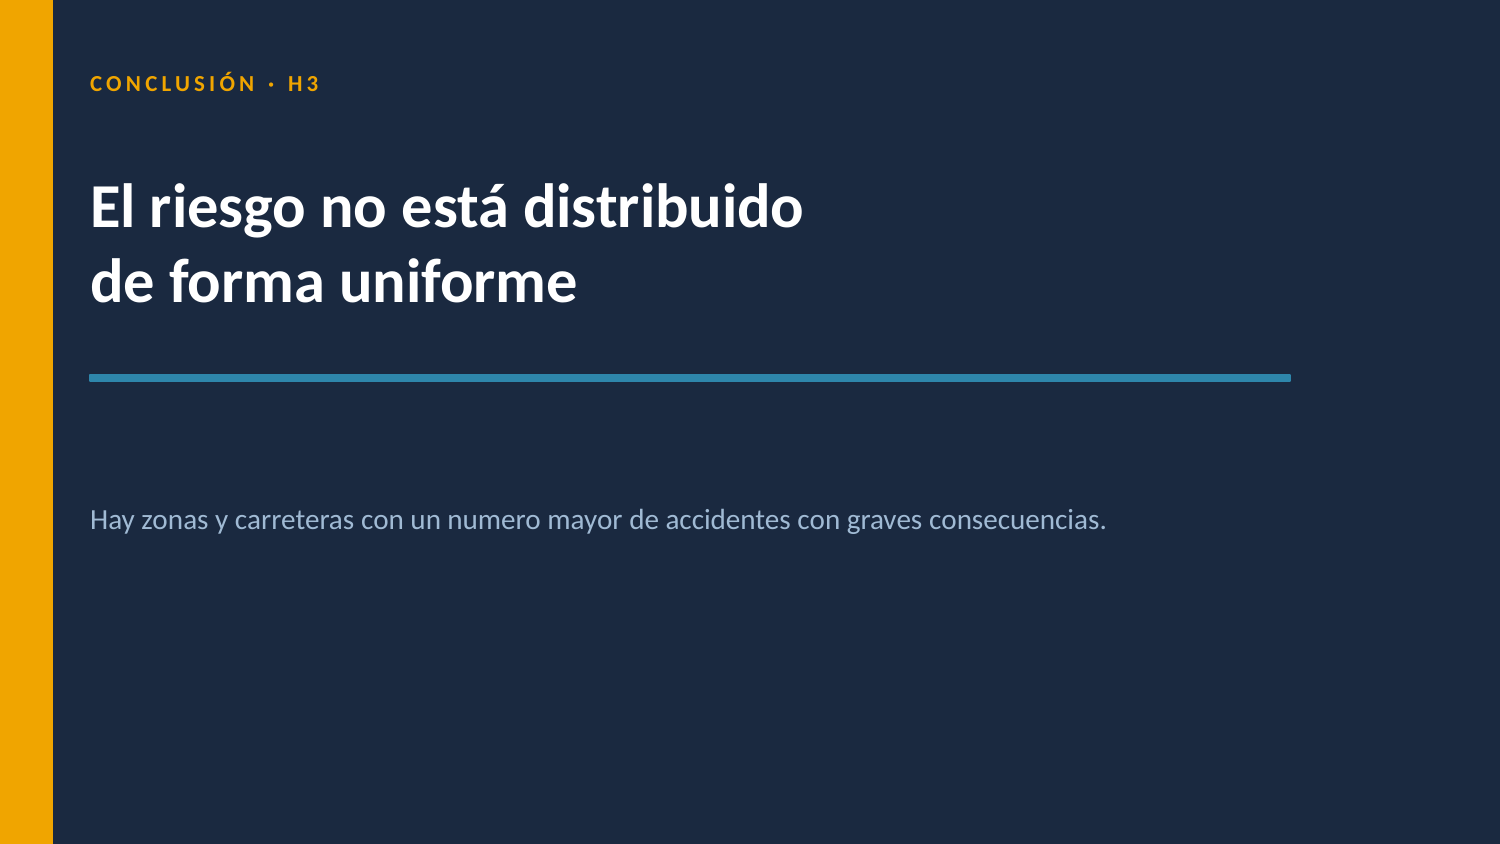

CONCLUSIÓN · H3
El riesgo no está distribuido
de forma uniforme
Hay zonas y carreteras con un numero mayor de accidentes con graves consecuencias.